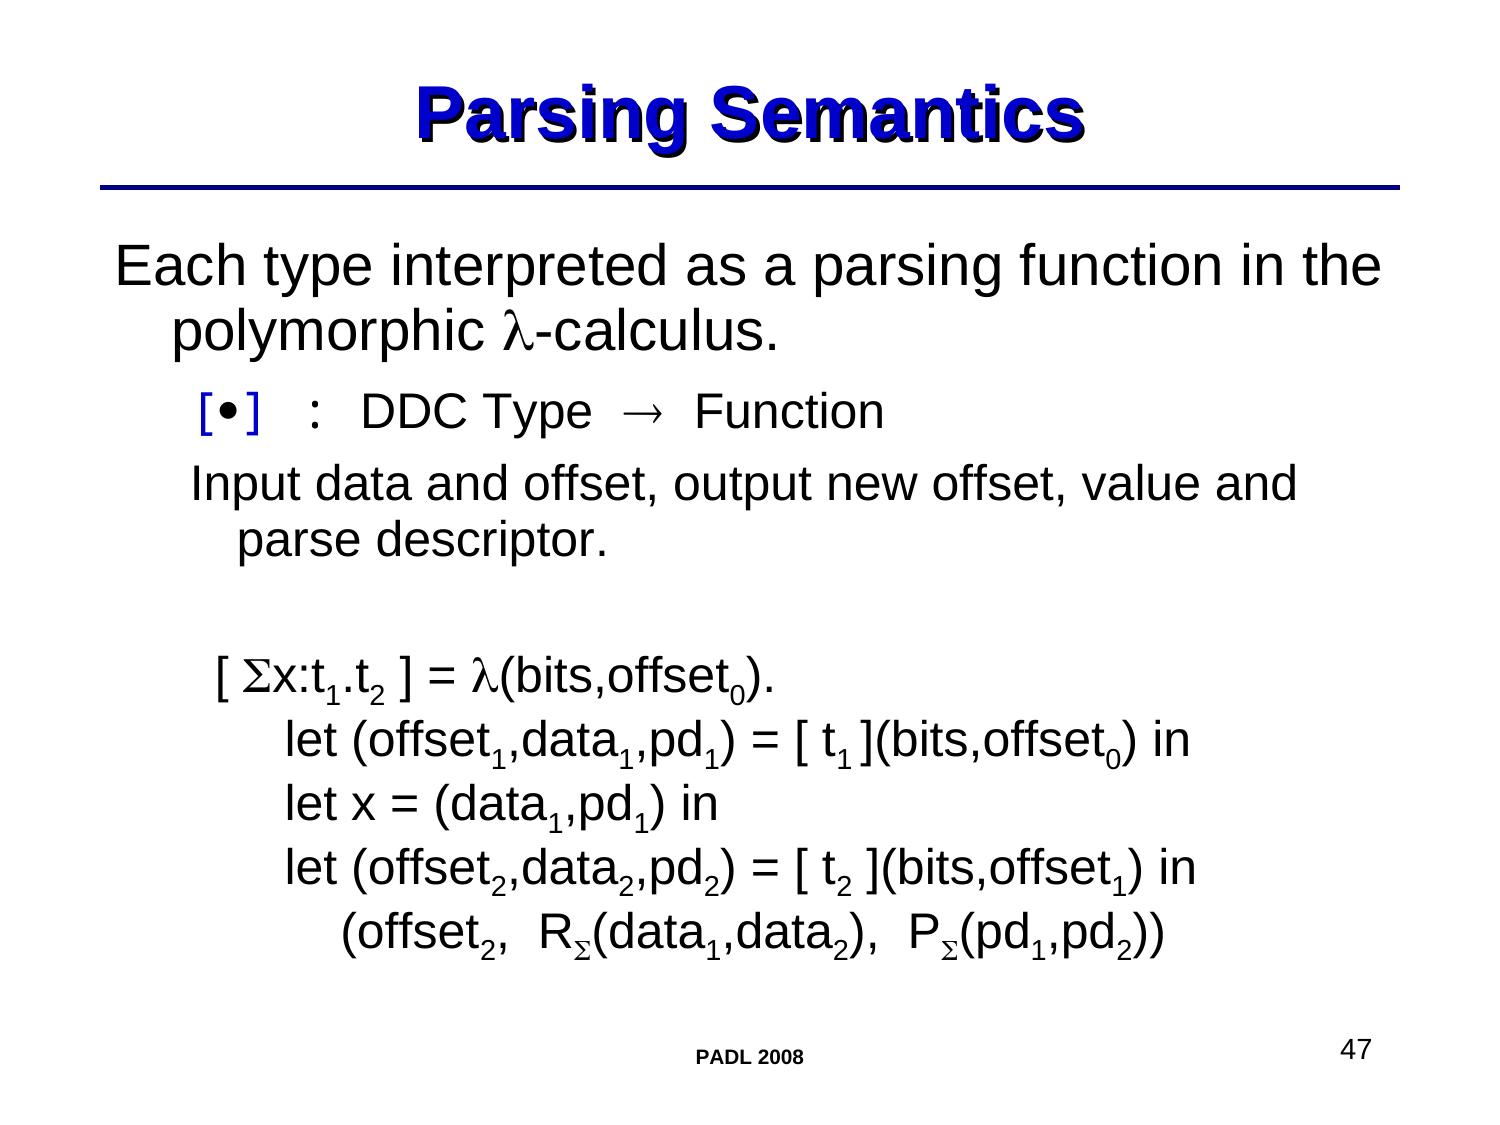

# Parsing Semantics
Each type interpreted as a parsing function in the polymorphic -calculus.
[] : DDC Type  Function
Input data and offset, output new offset, value and parse descriptor.
[ x:t1.t2 ] = (bits,offset0).
 let (offset1,data1,pd1) = [ t1 ](bits,offset0) in
 let x = (data1,pd1) in
 let (offset2,data2,pd2) = [ t2 ](bits,offset1) in
 (offset2, R(data1,data2), P(pd1,pd2))
47